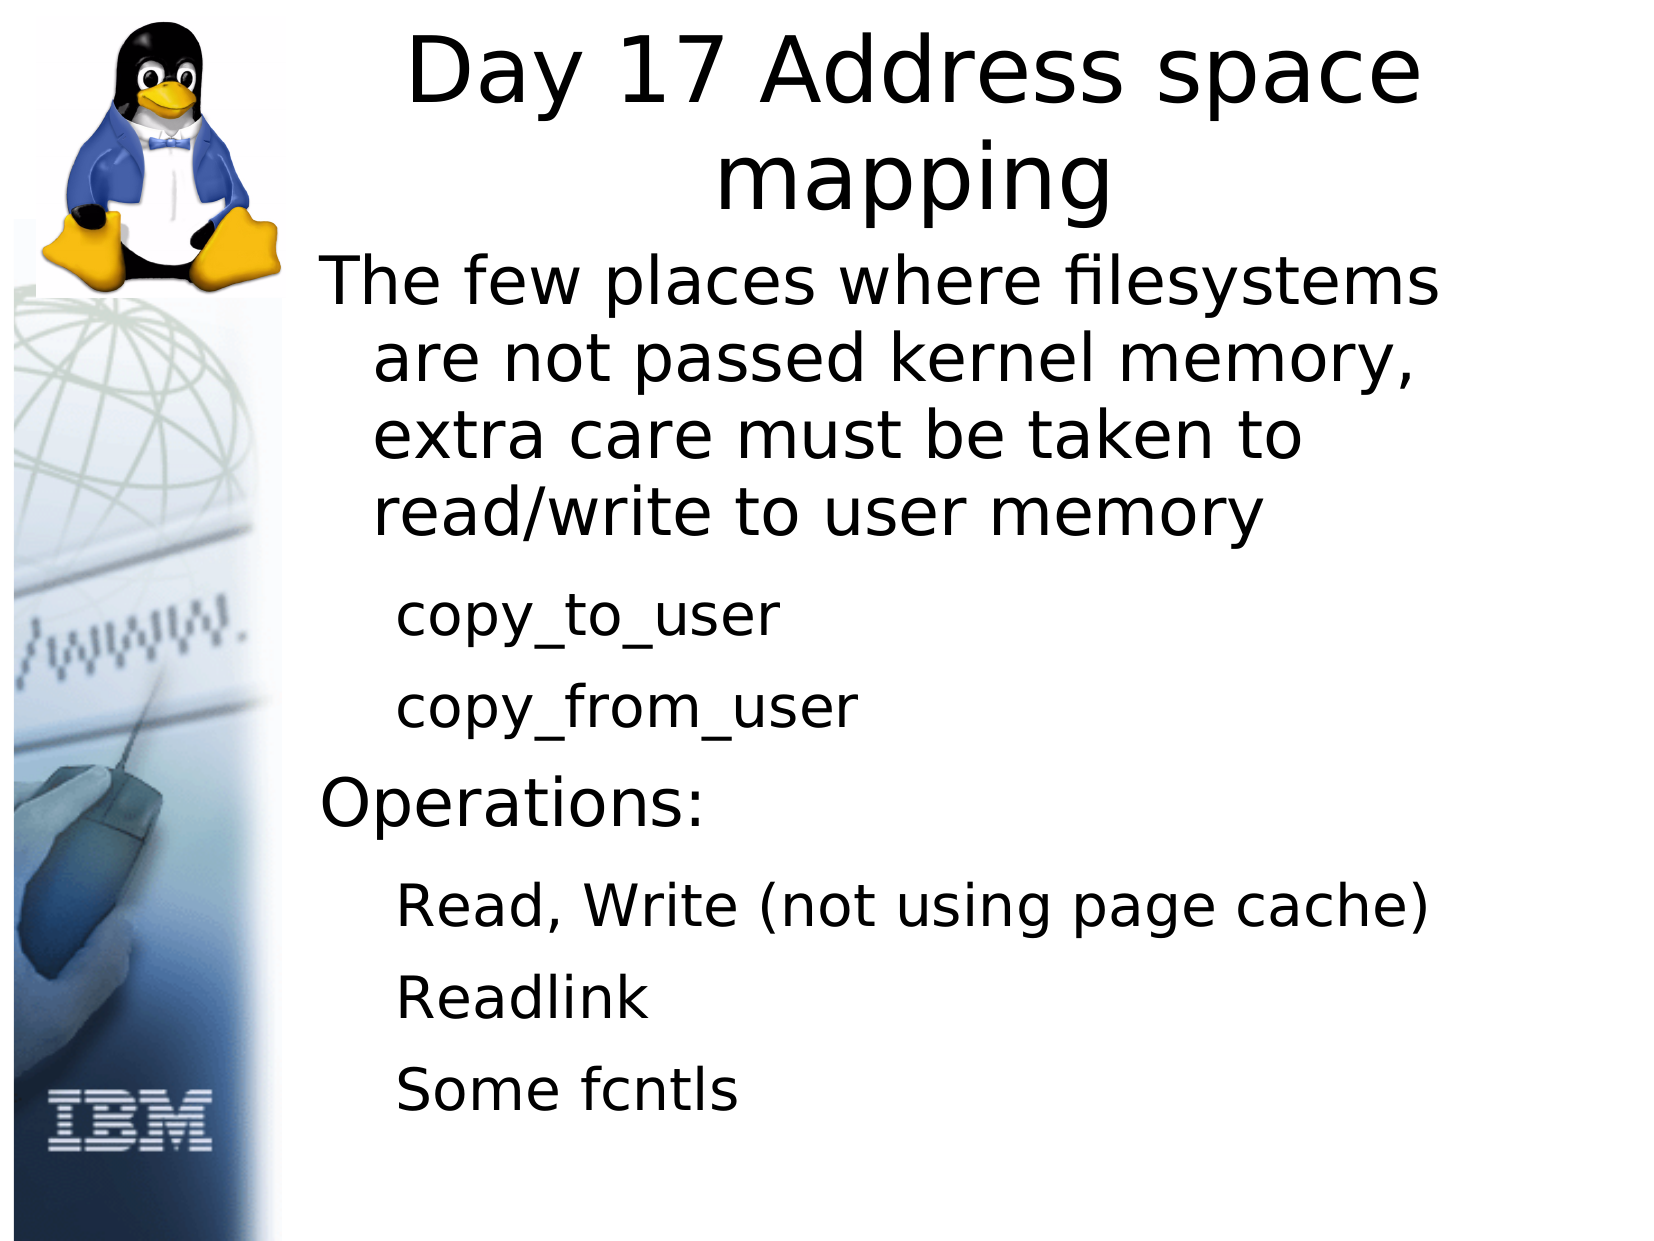

# Day 17 Address space mapping
The few places where filesystems are not passed kernel memory, extra care must be taken to read/write to user memory
copy_to_user
copy_from_user
Operations:
Read, Write (not using page cache)
Readlink
Some fcntls